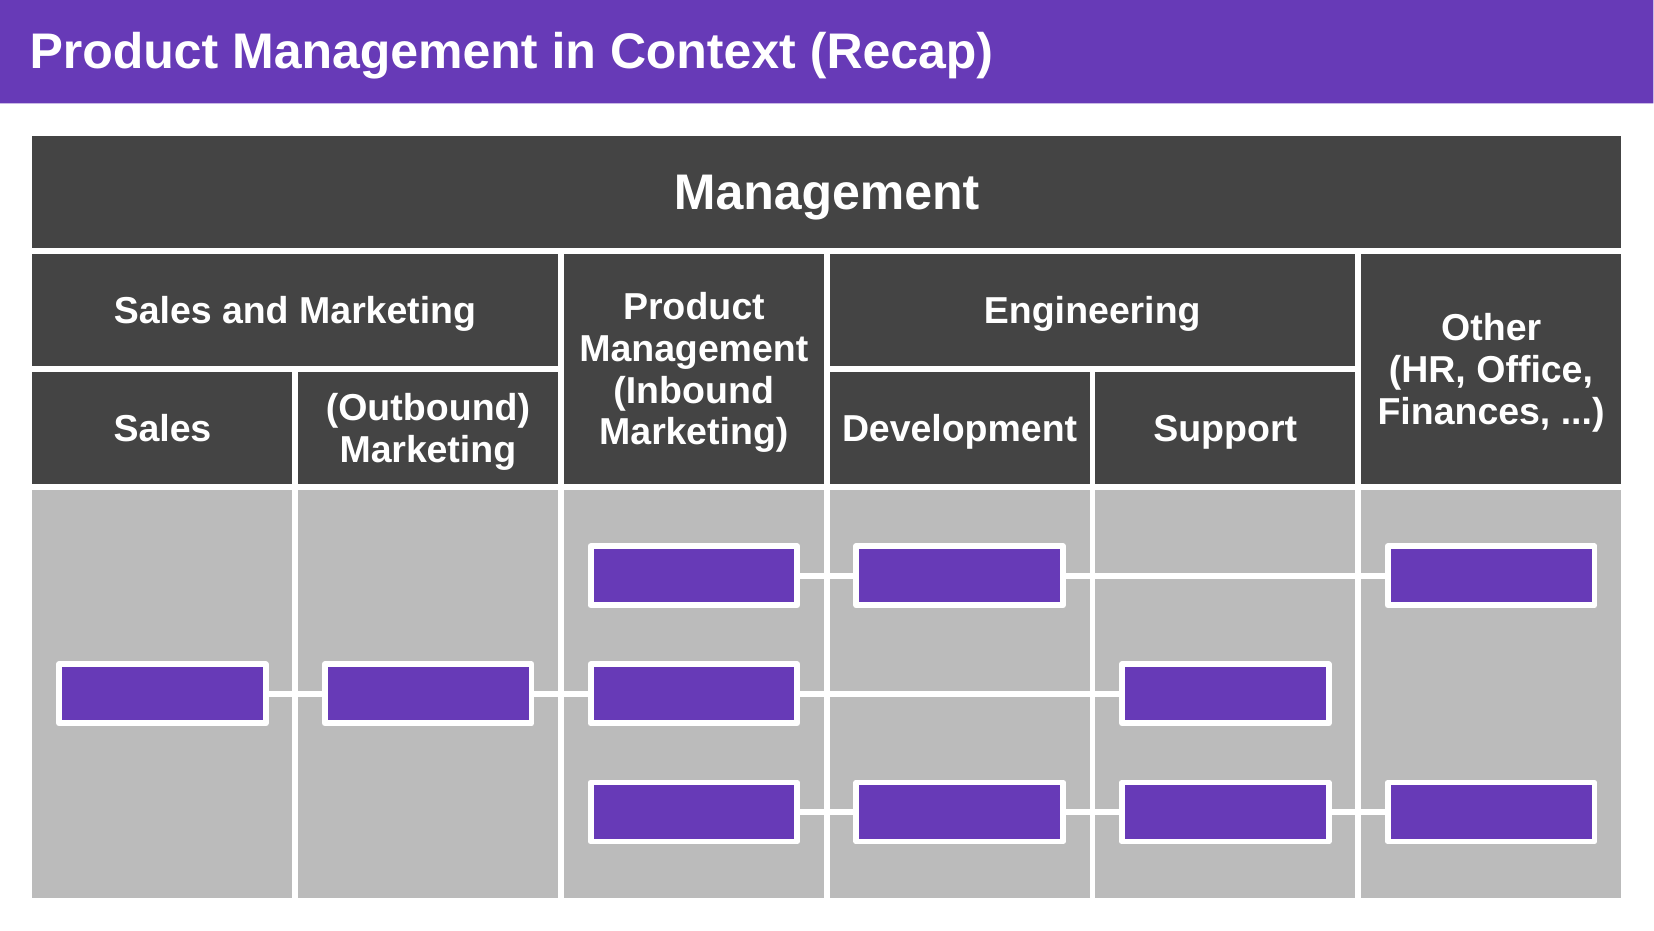

# Product Management in Context (Recap)
Management
Sales and Marketing
Product
Management
(Inbound
Marketing)
Engineering
Other
(HR, Office, Finances, ...)
Sales
(Outbound)
Marketing
Development
Support
Commercial Open Source Startups
5
© 2020 Dirk Riehle - Some Rights Reserved